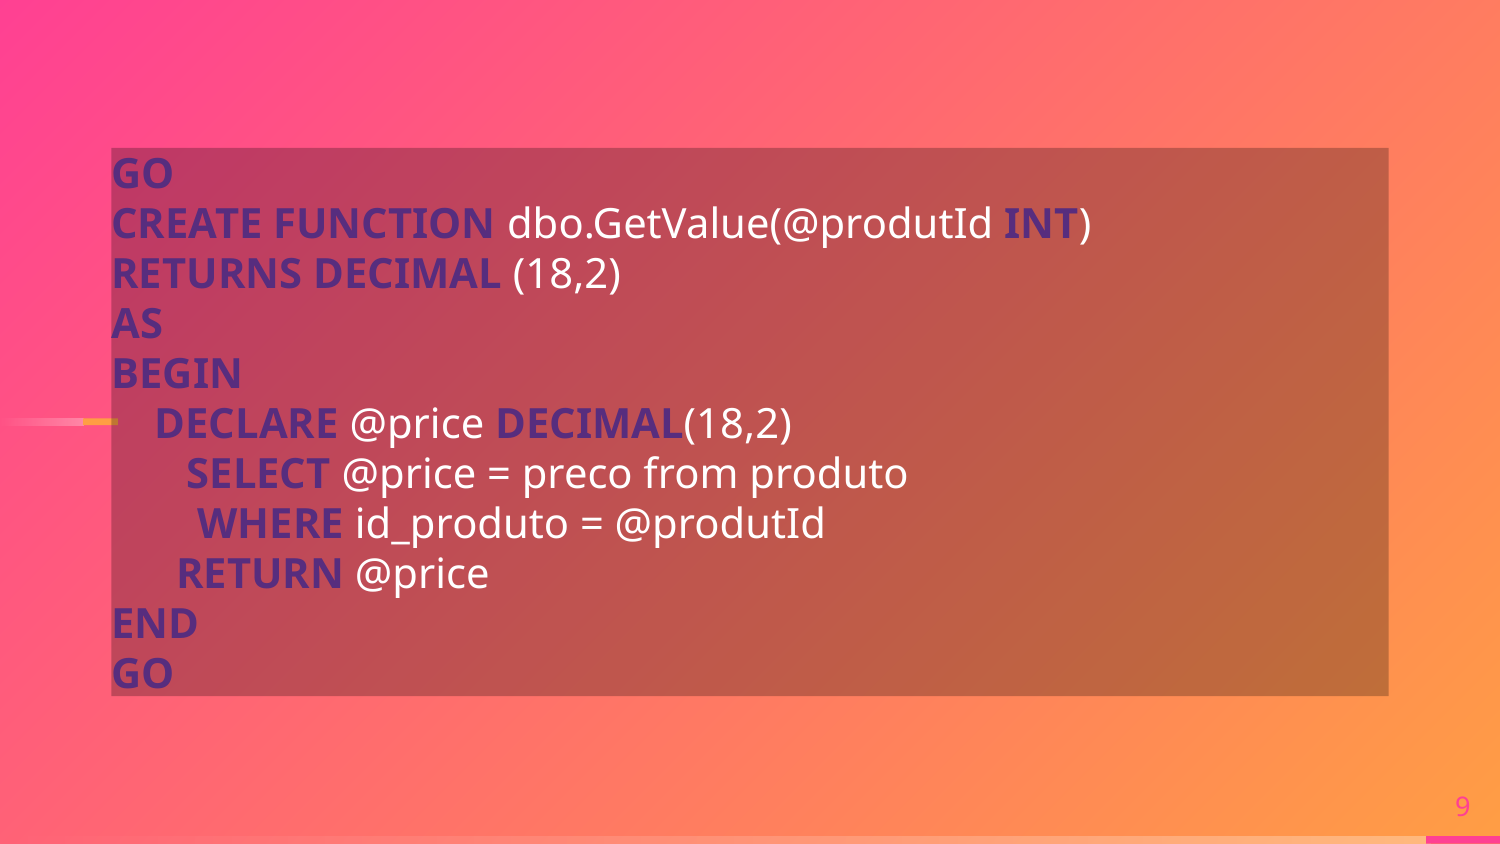

# GO
CREATE FUNCTION dbo.GetValue(@produtId INT)
RETURNS DECIMAL (18,2)
AS
BEGIN
 DECLARE @price DECIMAL(18,2)
 SELECT @price = preco from produto
 WHERE id_produto = @produtId
 RETURN @price
END
GO